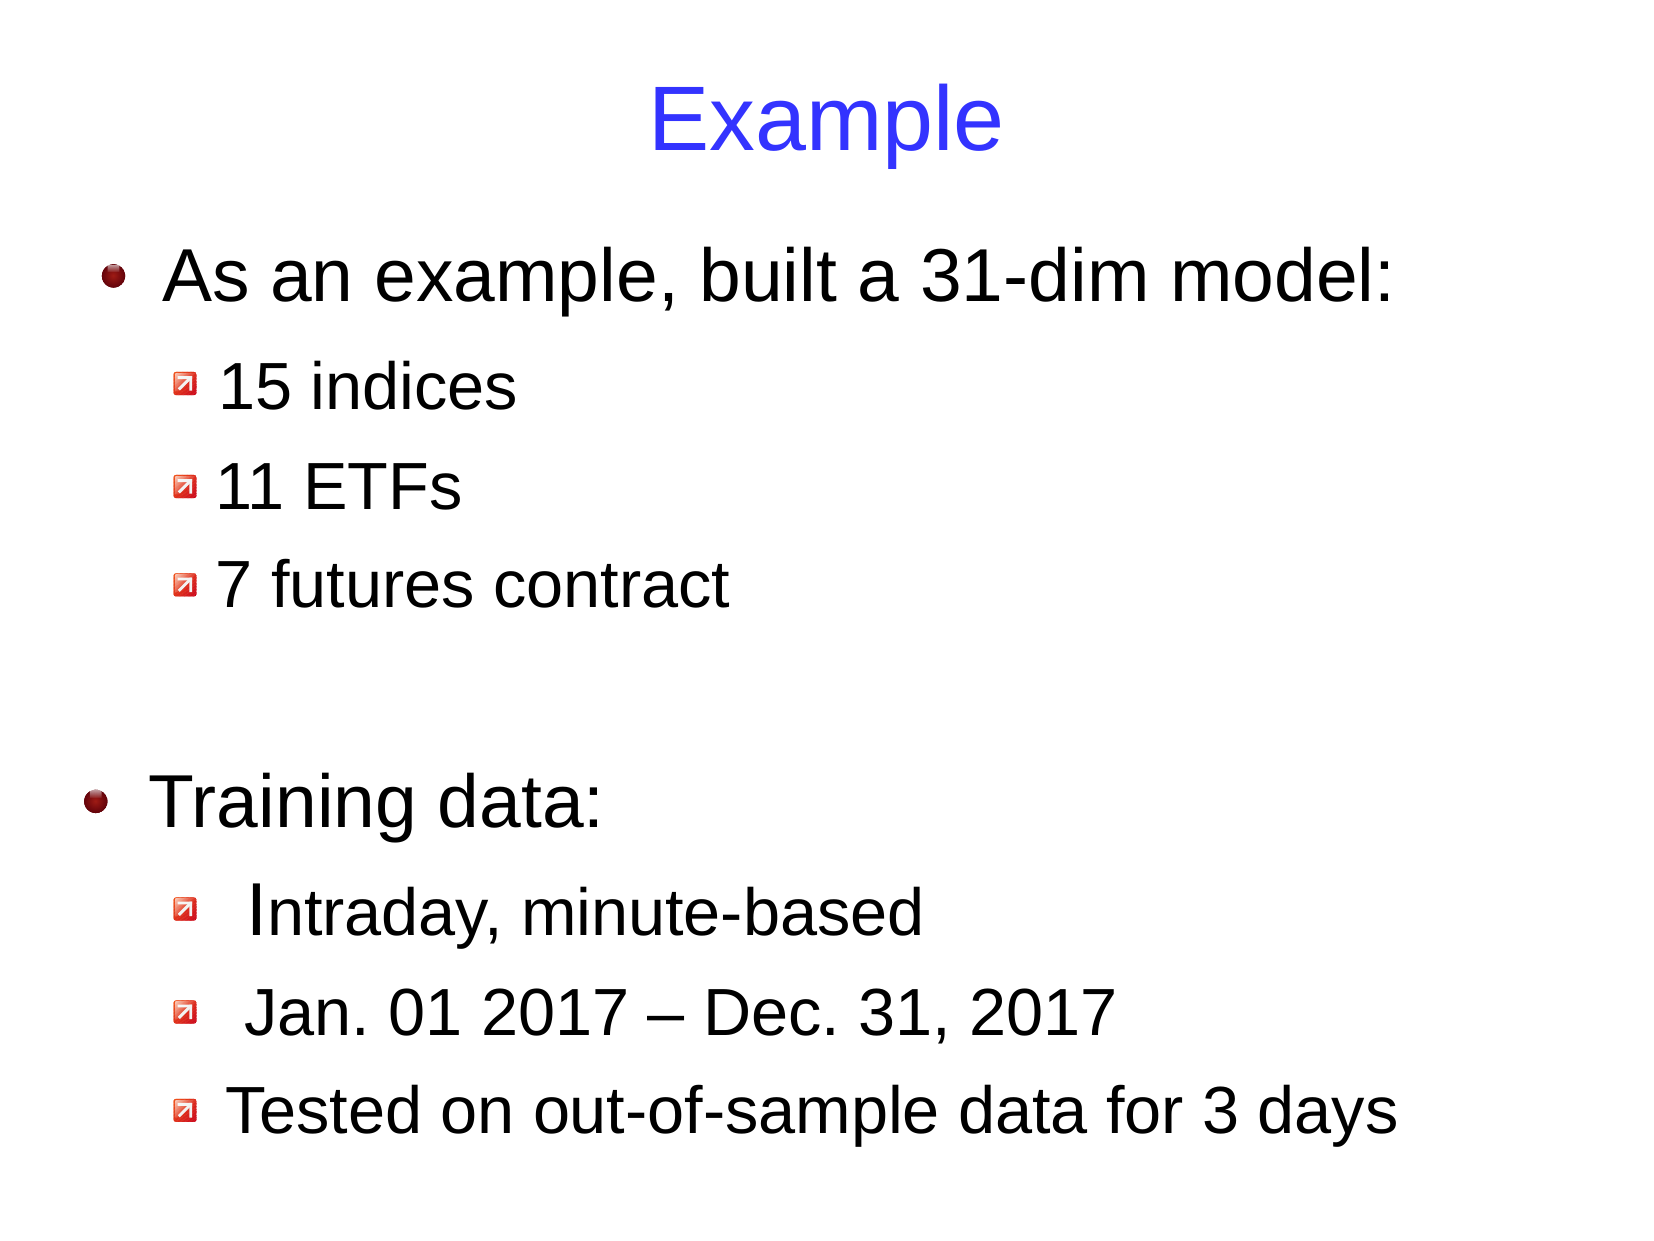

# Example
 As an example, built a 31-dim model:
 15 indices
 11 ETFs
 7 futures contract
 Training data:
 Intraday, minute-based
 Jan. 01 2017 – Dec. 31, 2017
Tested on out-of-sample data for 3 days